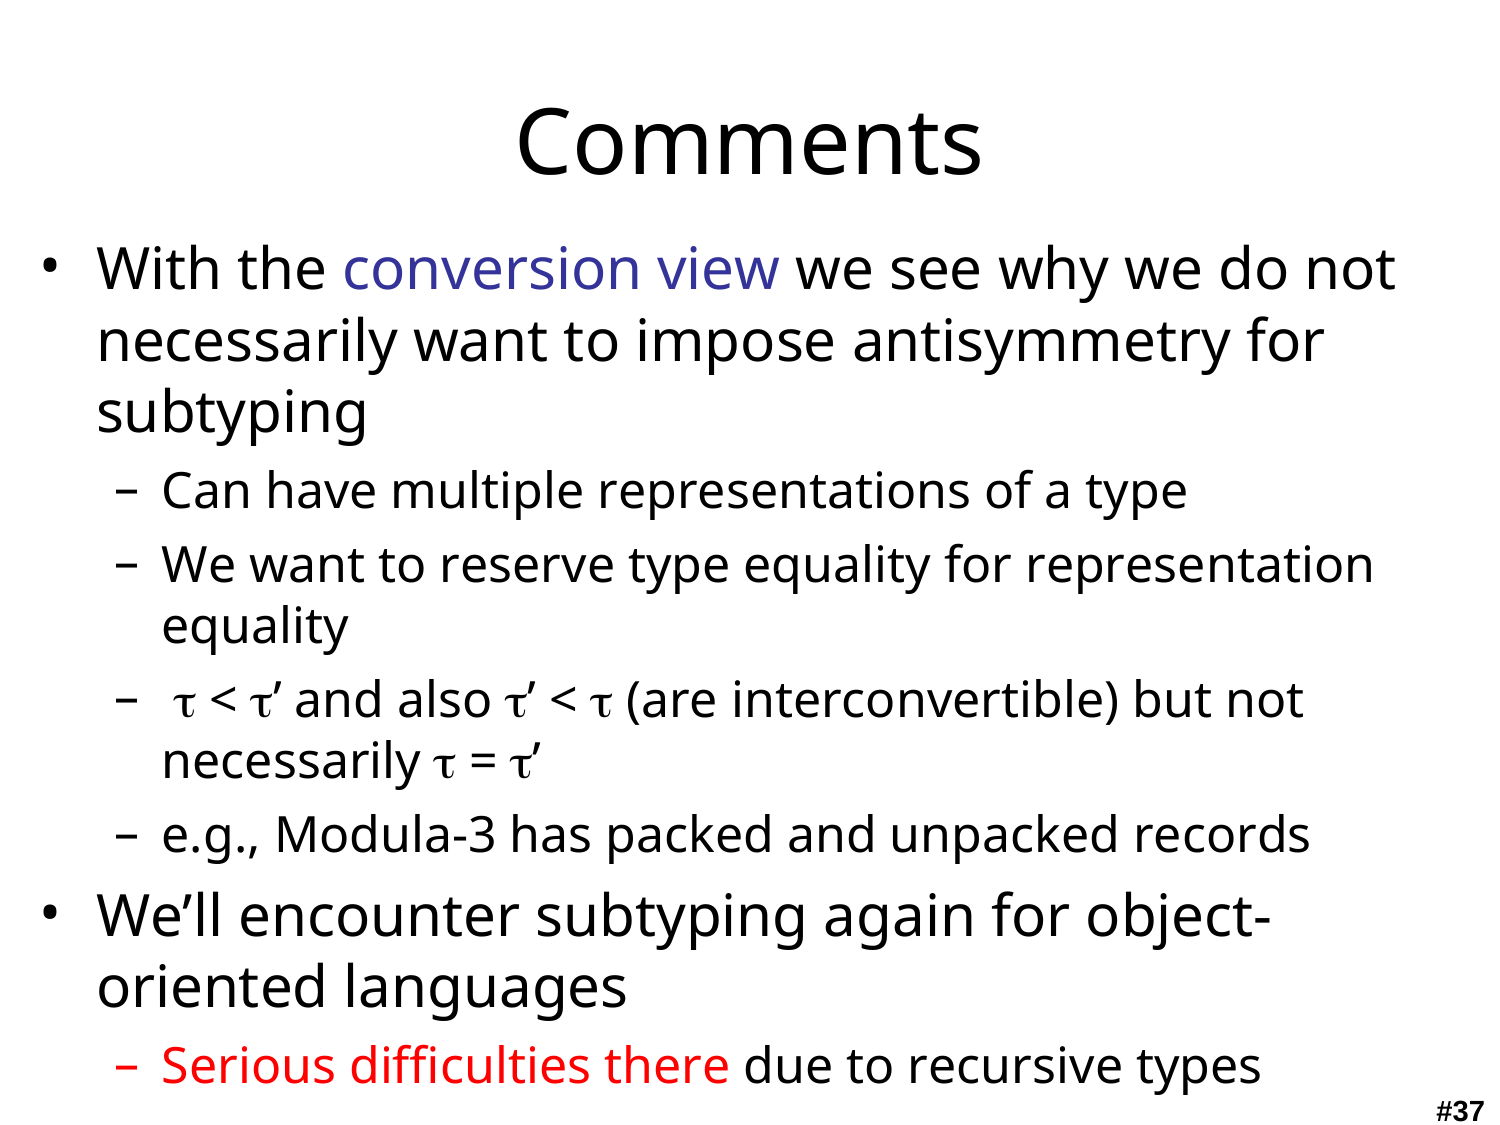

# Comments
With the conversion view we see why we do not necessarily want to impose antisymmetry for subtyping
Can have multiple representations of a type
We want to reserve type equality for representation equality
  < ’ and also ’ <  (are interconvertible) but not necessarily  = ’
e.g., Modula-3 has packed and unpacked records
We’ll encounter subtyping again for object-oriented languages
Serious difficulties there due to recursive types
37